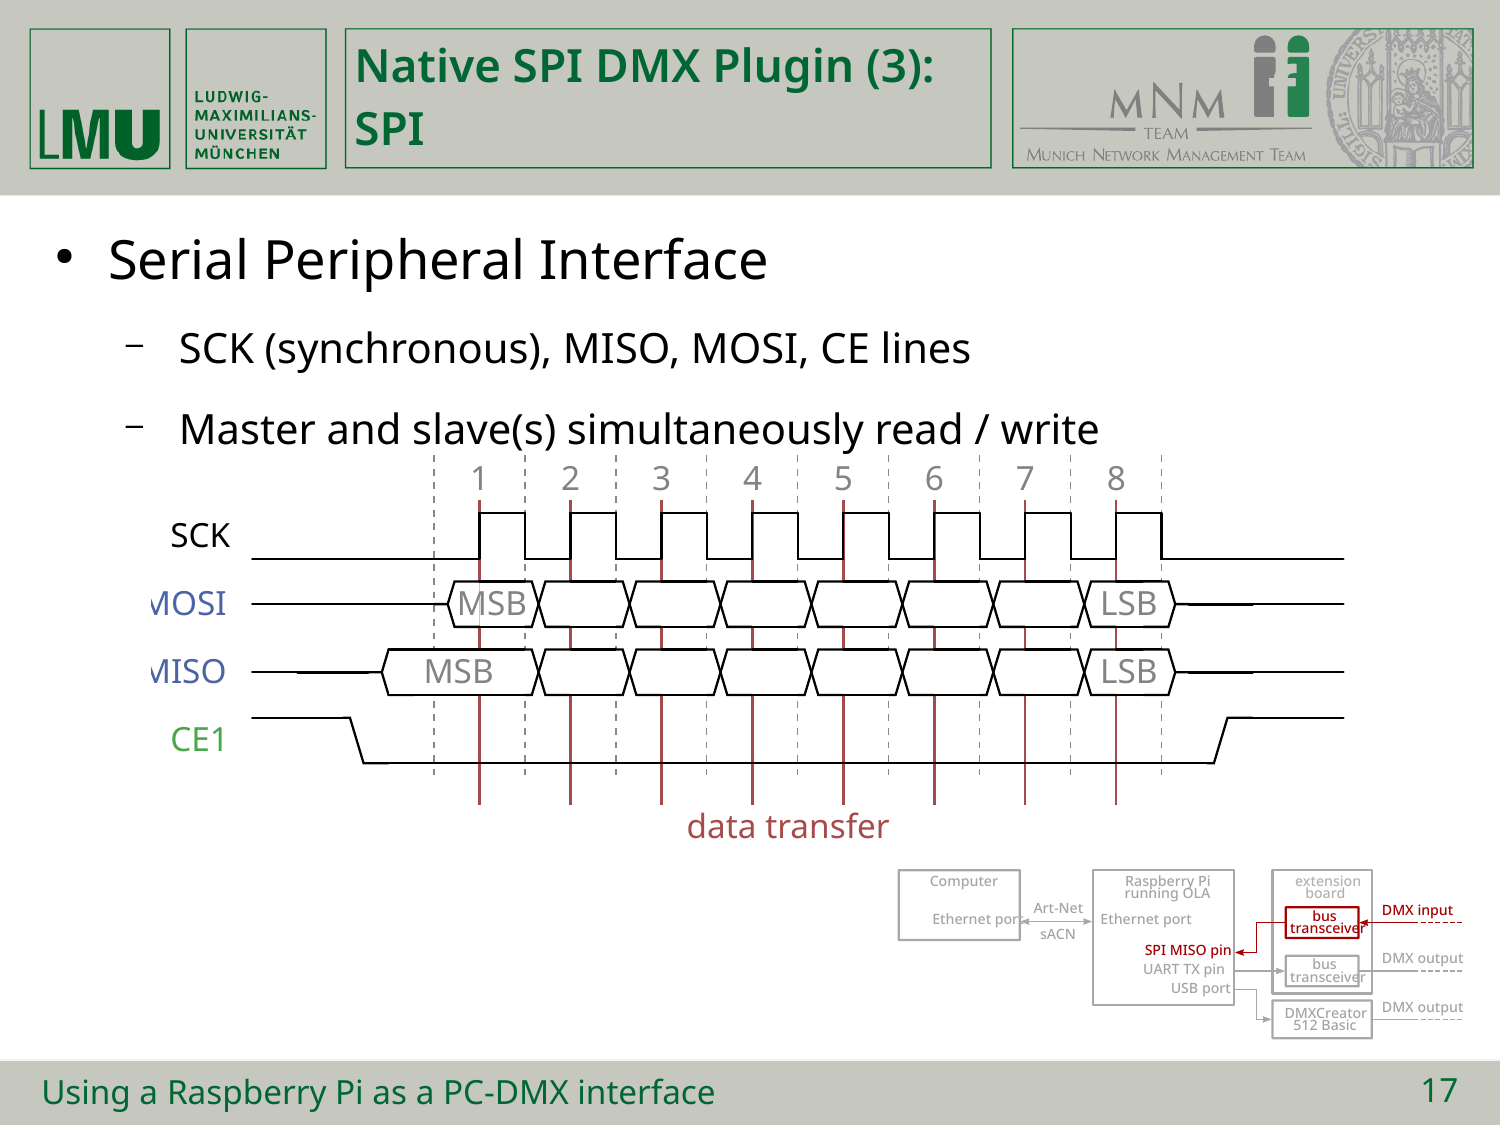

# Native SPI DMX Plugin (3): SPI
Serial Peripheral Interface
SCK (synchronous), MISO, MOSI, CE lines
Master and slave(s) simultaneously read / write
PC-DMX interface with Raspberry Pi
17